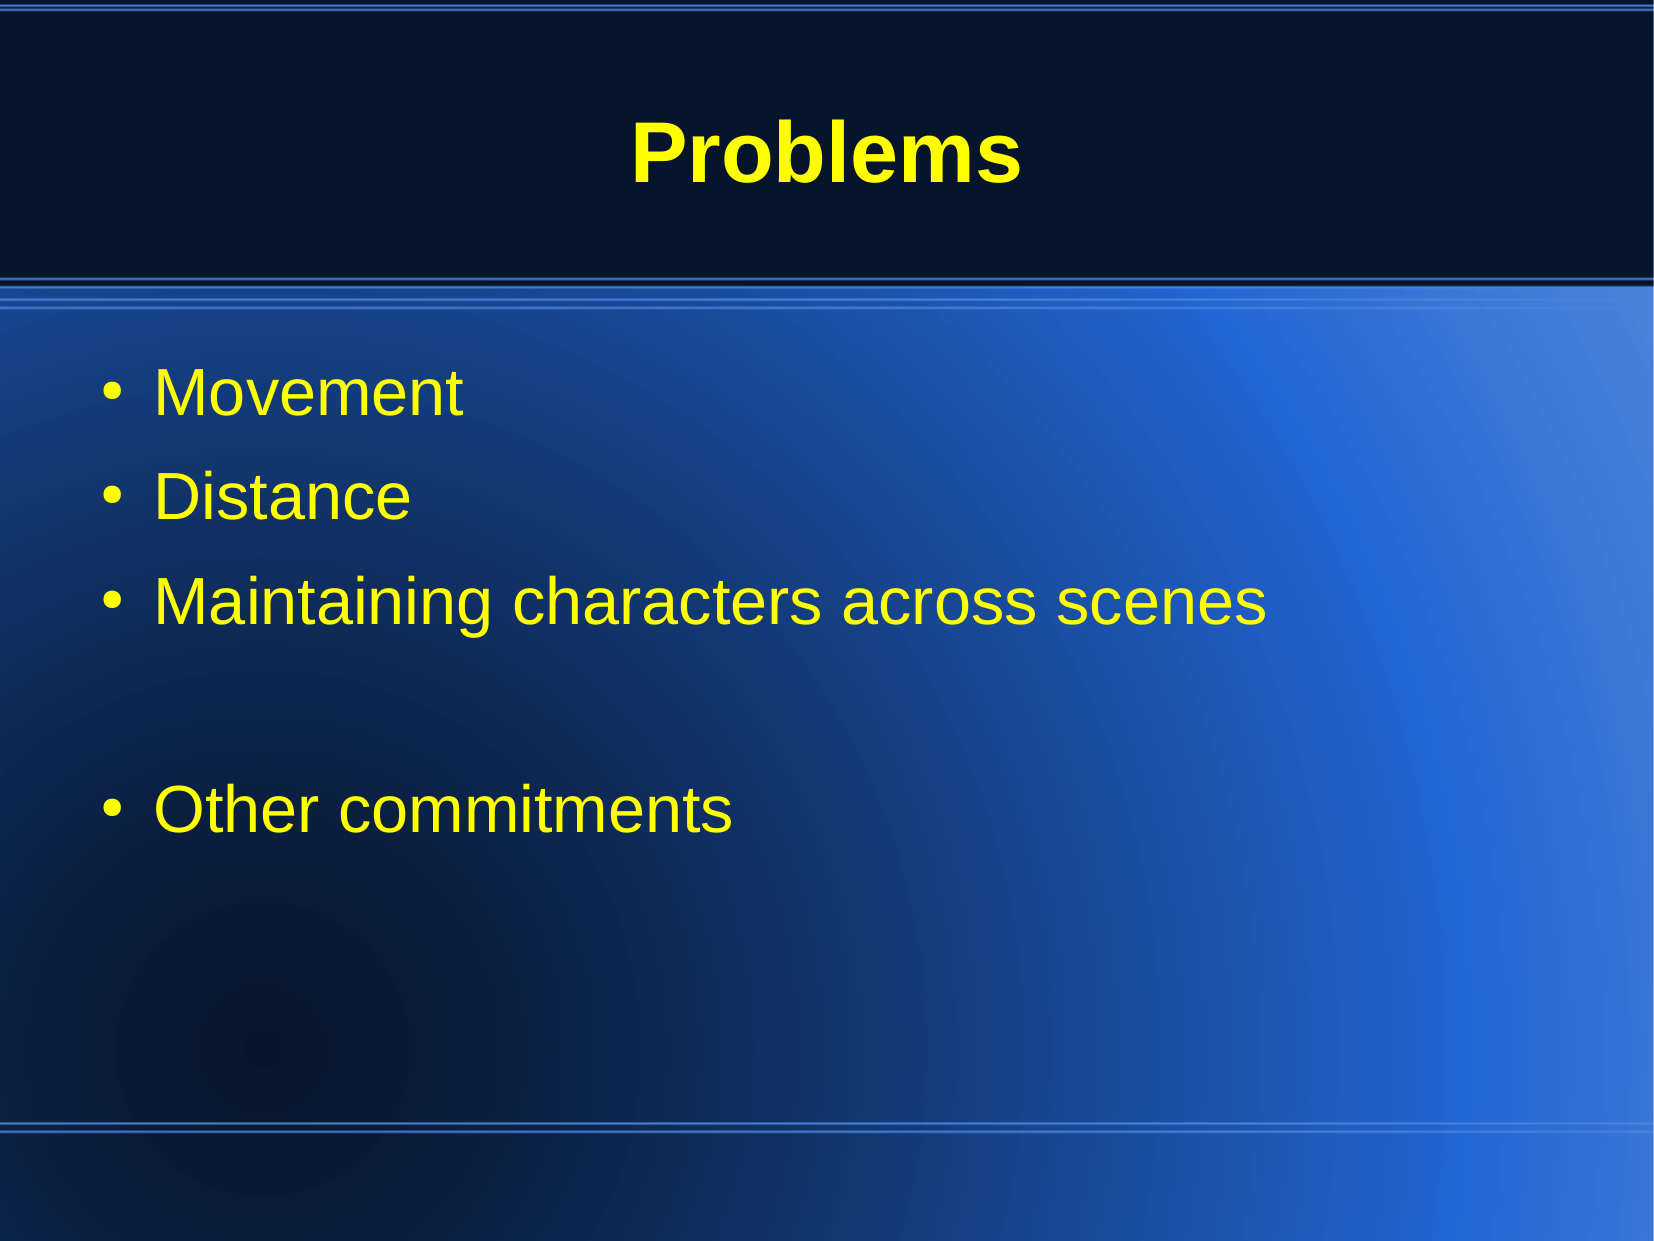

# Problems
Movement
Distance
Maintaining characters across scenes
Other commitments